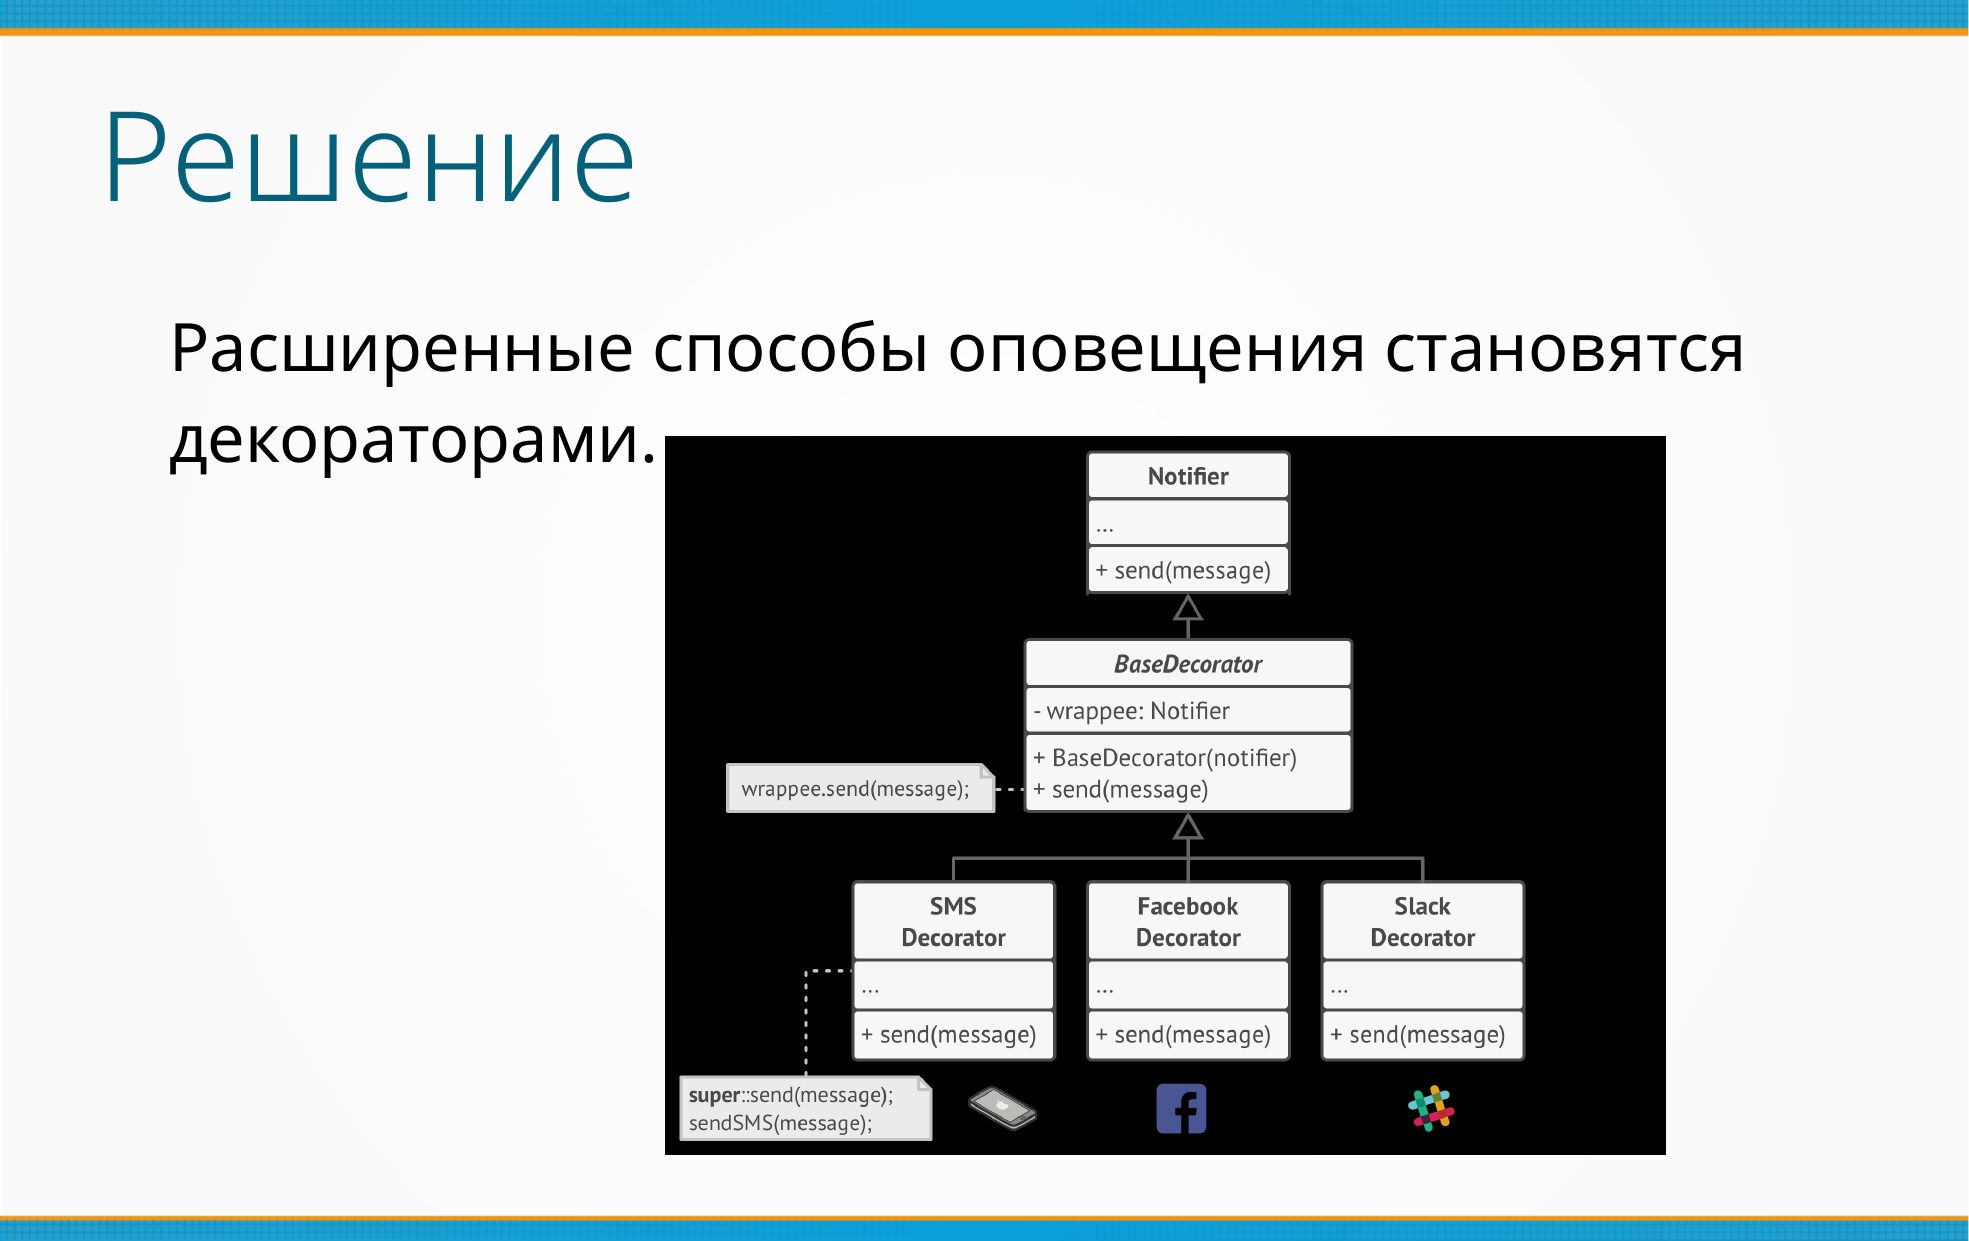

# Решение
Расширенные способы оповещения становятся декораторами.